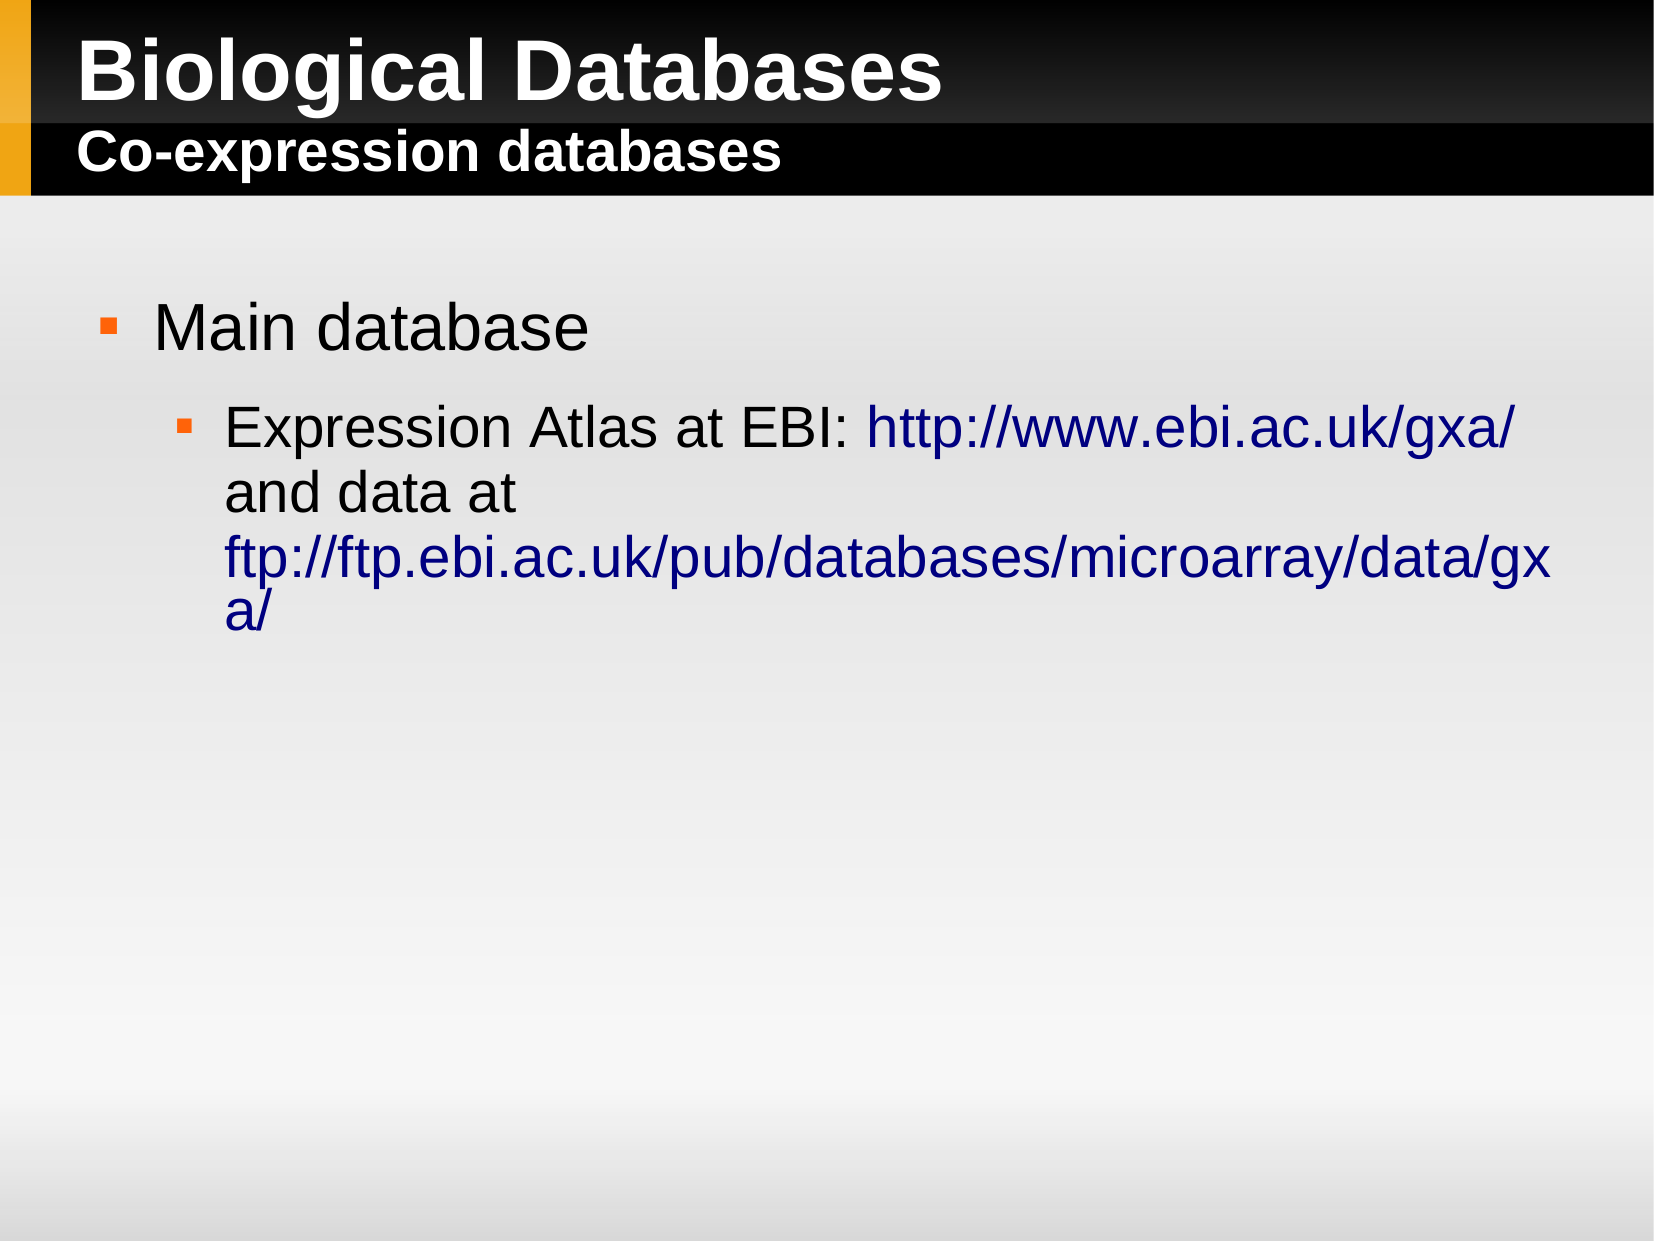

# Biological Databases Co-expression databases
Main database
Expression Atlas at EBI: http://www.ebi.ac.uk/gxa/ and data at ftp://ftp.ebi.ac.uk/pub/databases/microarray/data/gxa/